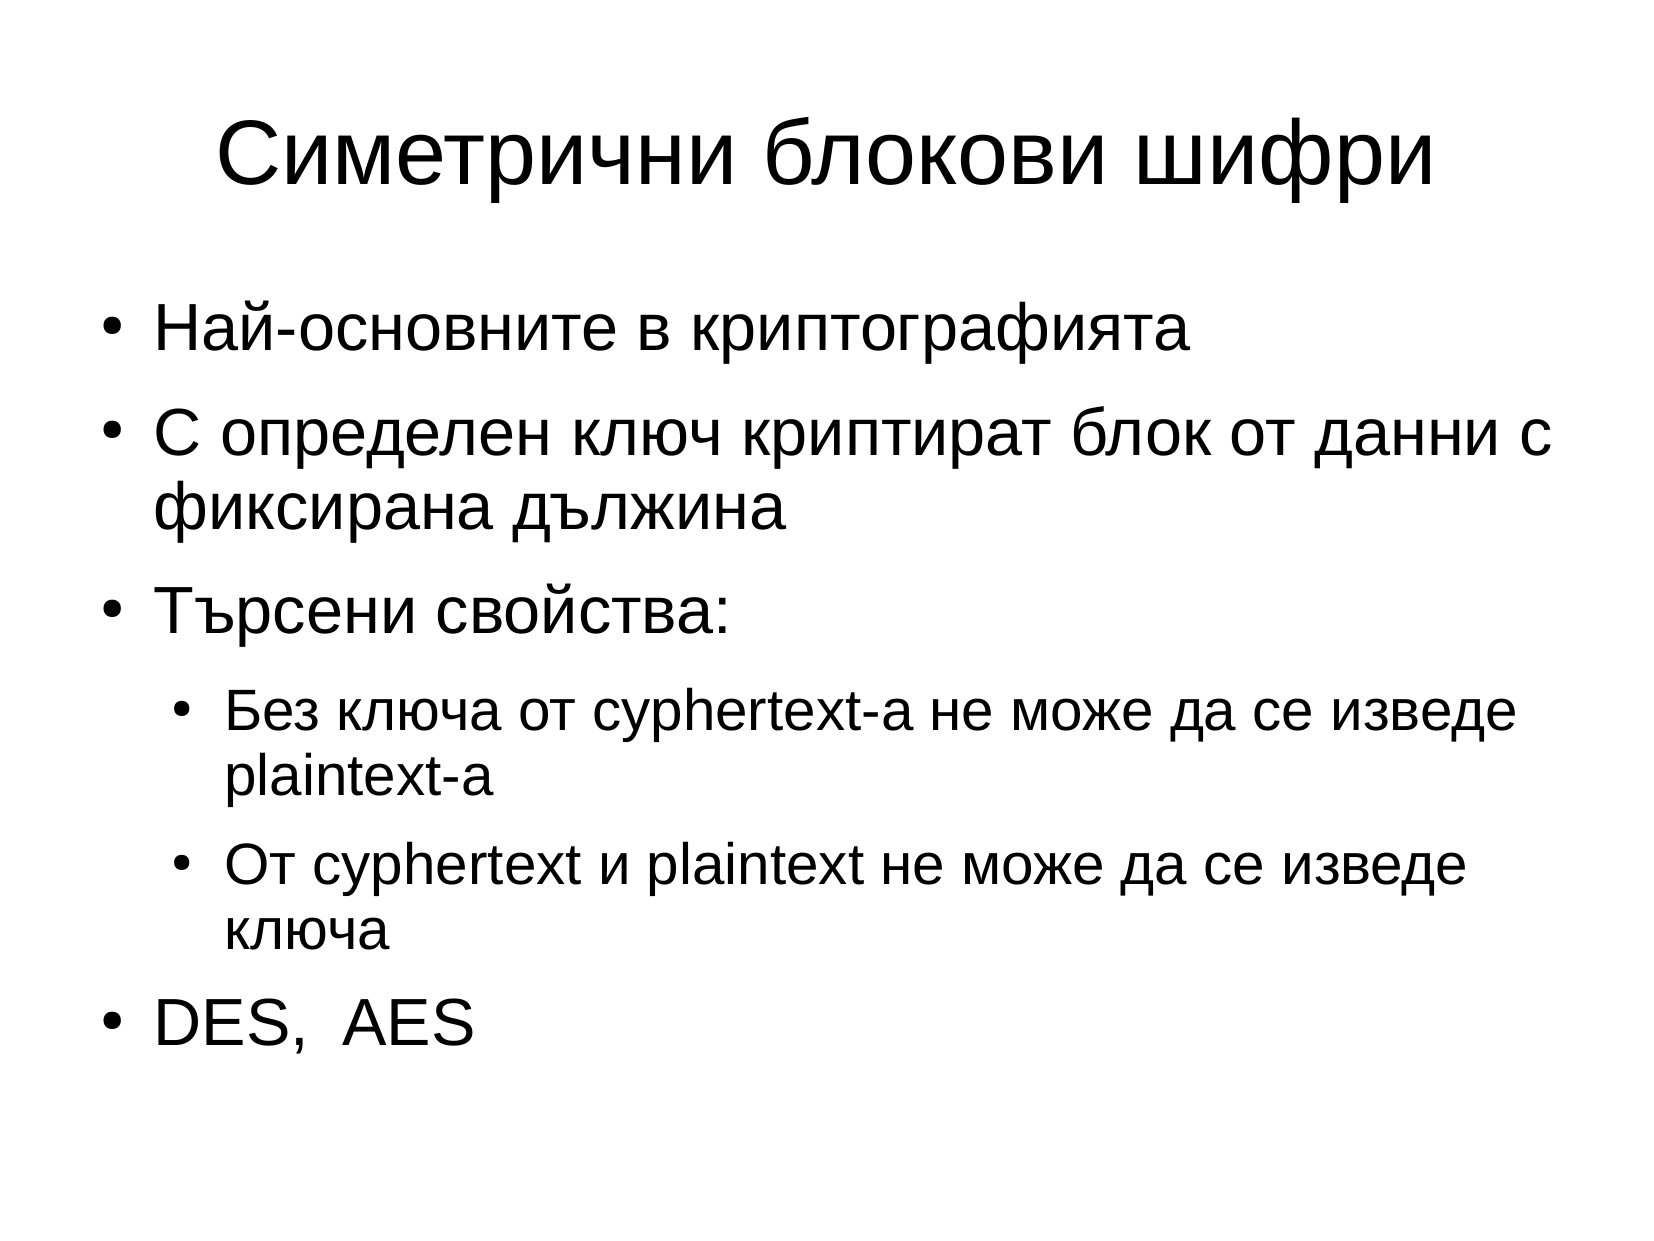

# Симетрични блокови шифри
Най-основните в криптографията
С определен ключ криптират блок от данни с фиксирана дължина
Търсени свойства:
Без ключа от cyphertext-а не може да се изведе plaintext-а
От cyphertext и plaintext не може да се изведе ключа
DES, AES